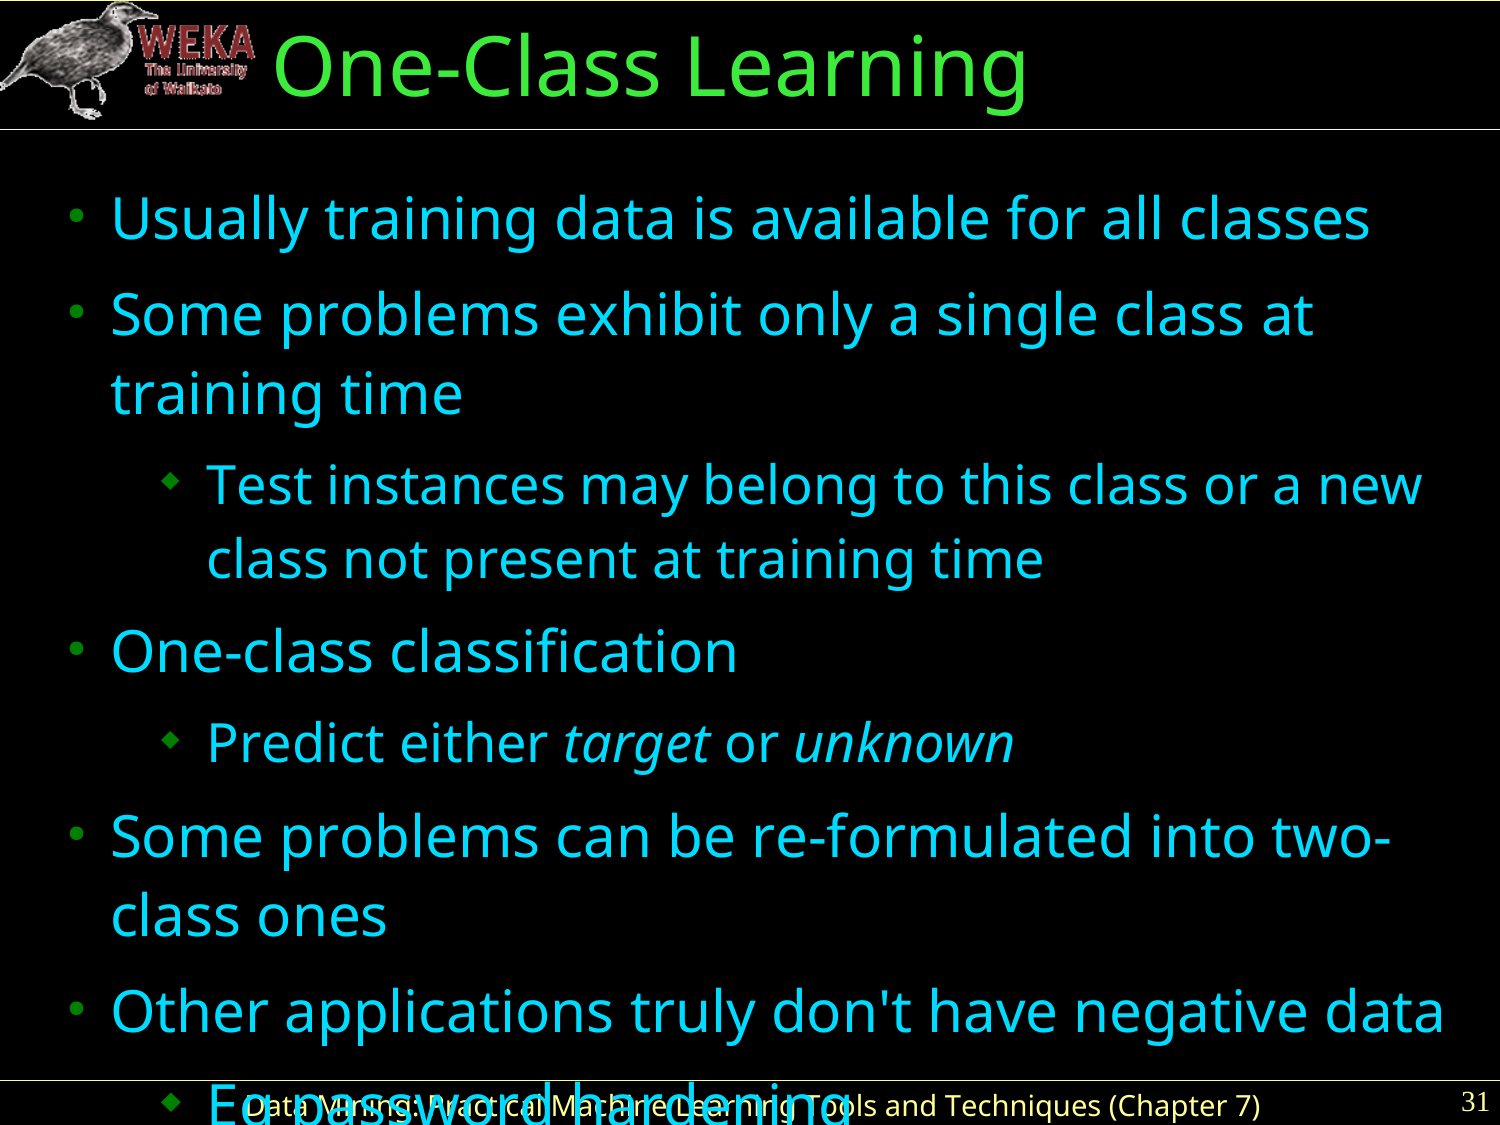

# One-Class Learning
Usually training data is available for all classes
Some problems exhibit only a single class at training time
Test instances may belong to this class or a new class not present at training time
One-class classification
Predict either target or unknown
Some problems can be re-formulated into two-class ones
Other applications truly don't have negative data
Eg password hardening
Data Mining: Practical Machine Learning Tools and Techniques (Chapter 7)
31